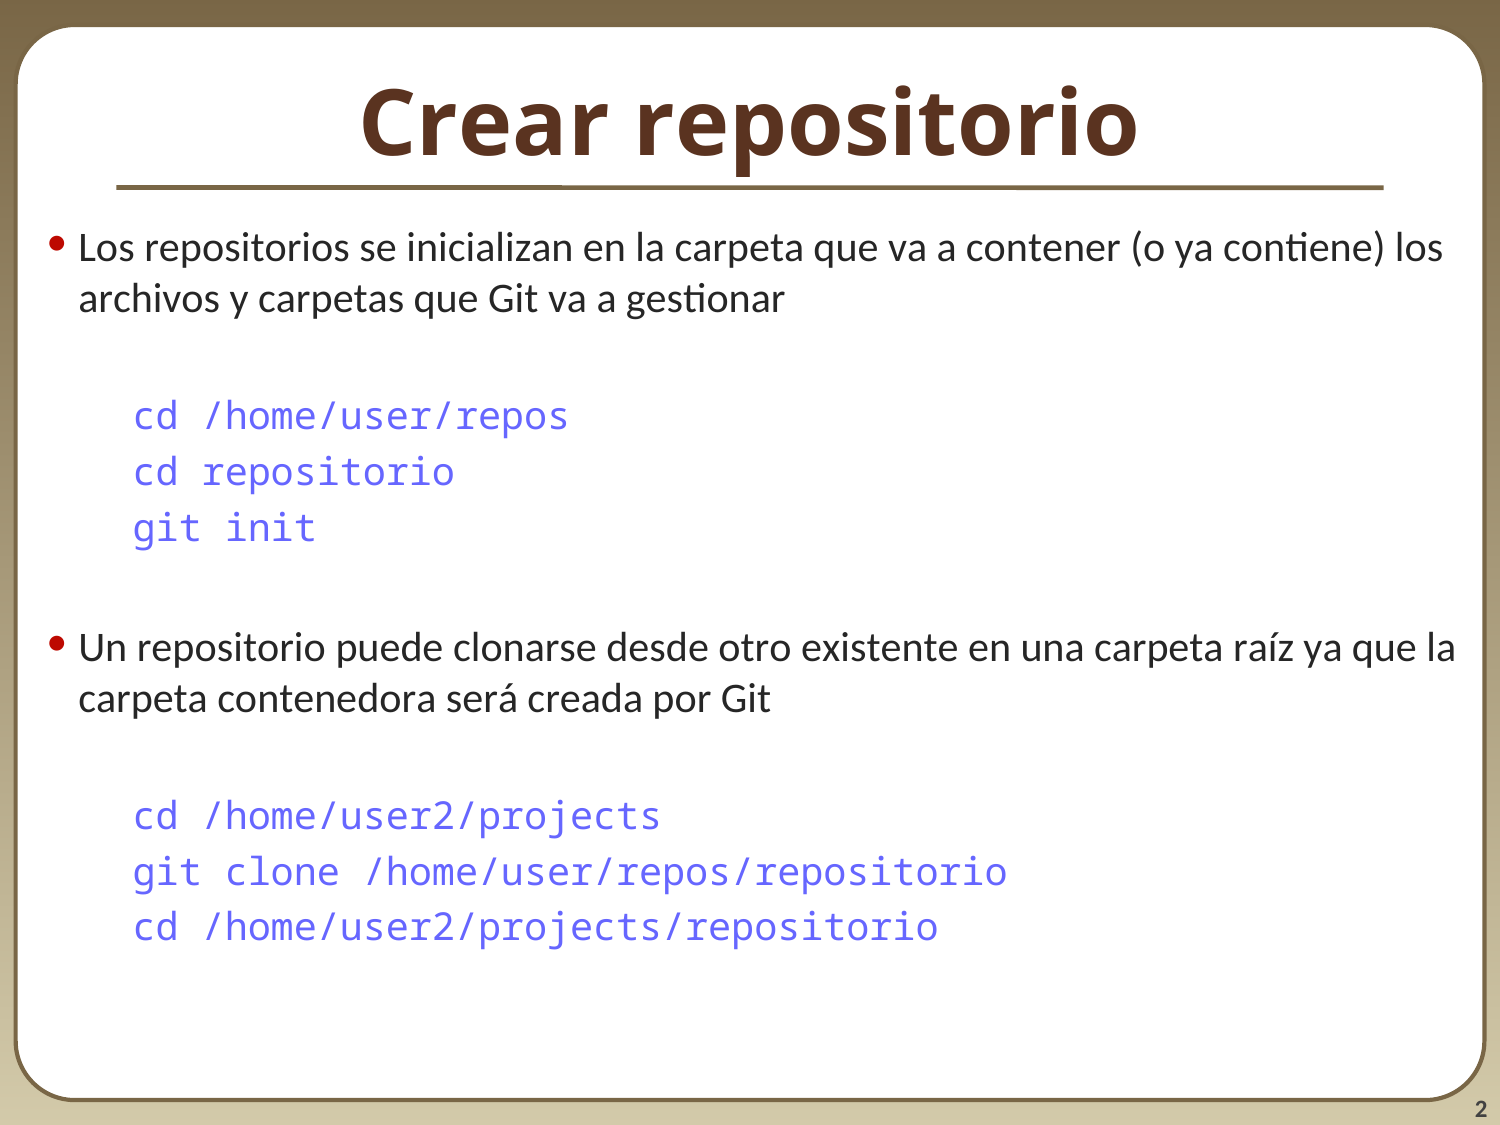

# Crear repositorio
Los repositorios se inicializan en la carpeta que va a contener (o ya contiene) los archivos y carpetas que Git va a gestionar
cd /home/user/repos
cd repositorio
git init
Un repositorio puede clonarse desde otro existente en una carpeta raíz ya que la carpeta contenedora será creada por Git
cd /home/user2/projects
git clone /home/user/repos/repositorio
cd /home/user2/projects/repositorio